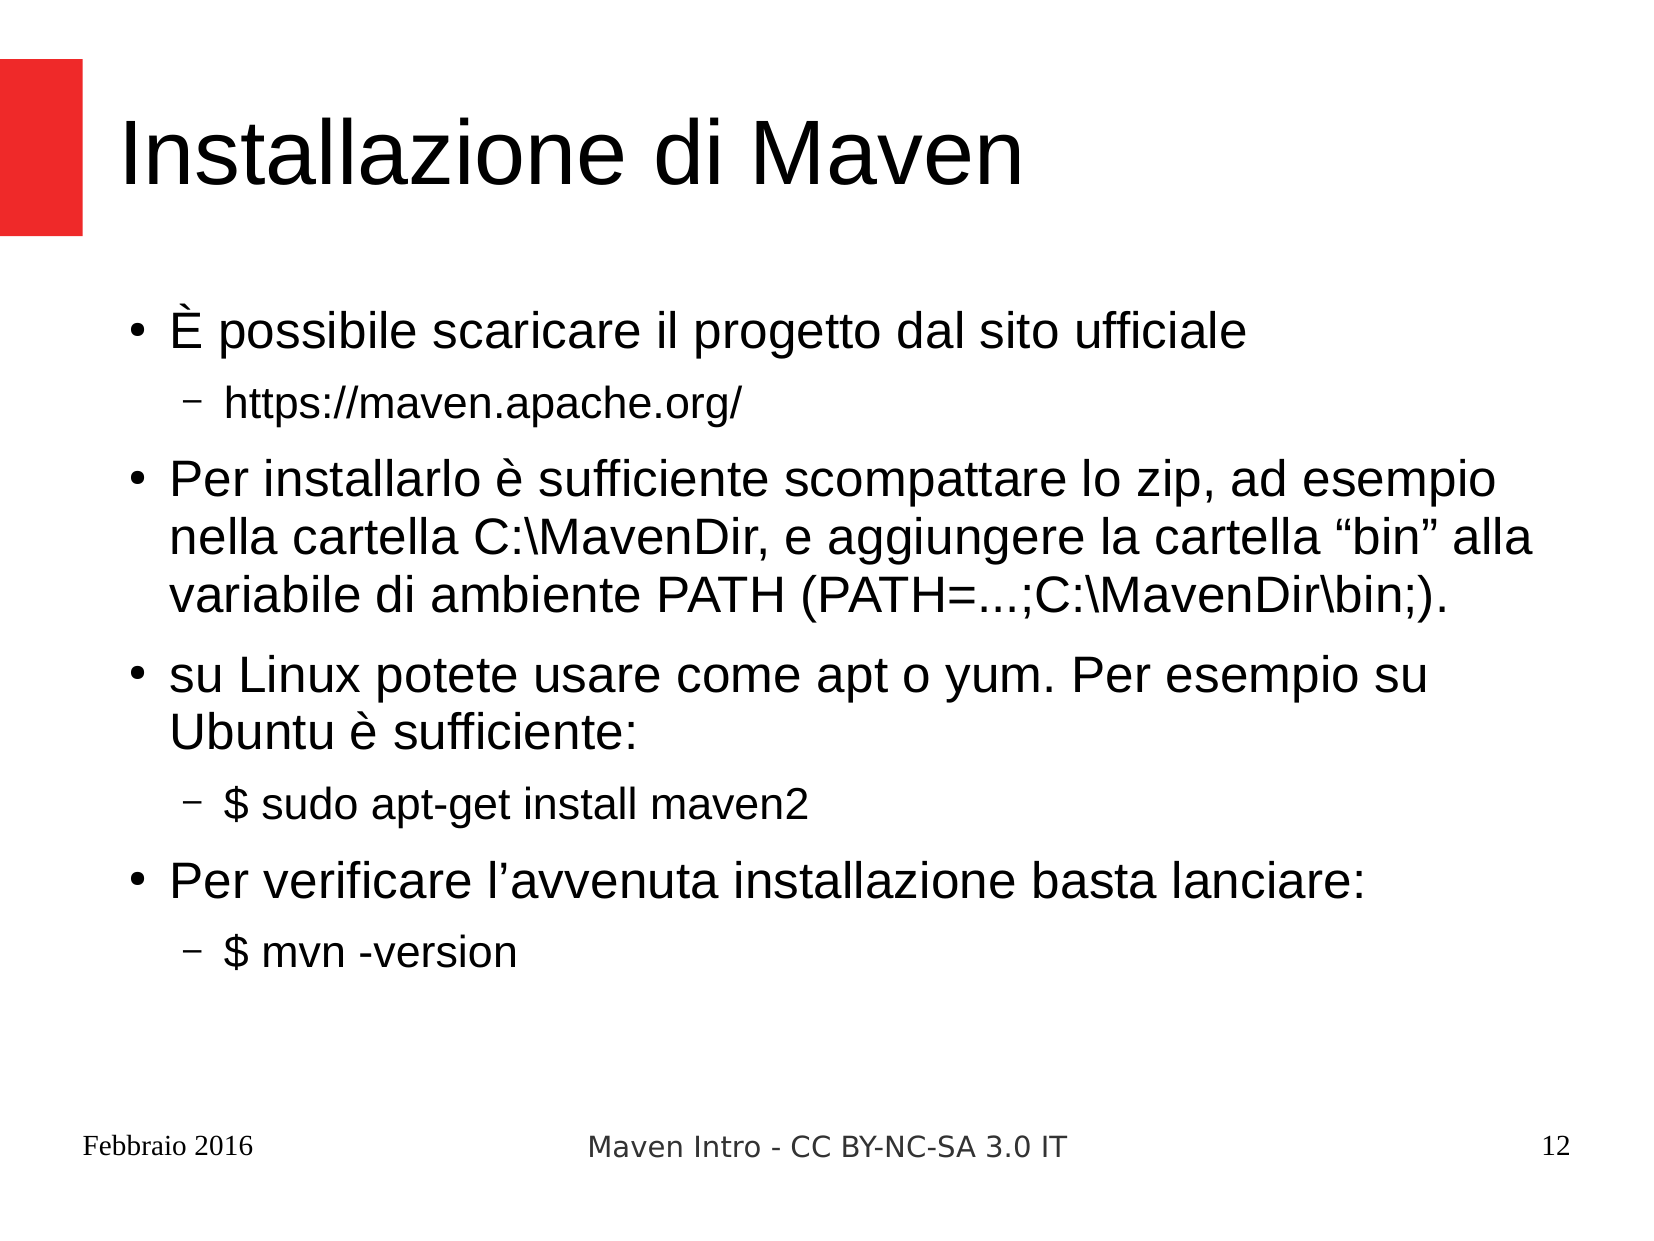

# Installazione di Maven
È possibile scaricare il progetto dal sito ufficiale
https://maven.apache.org/
Per installarlo è sufficiente scompattare lo zip, ad esempio nella cartella C:\MavenDir, e aggiungere la cartella “bin” alla variabile di ambiente PATH (PATH=...;C:\MavenDir\bin;).
su Linux potete usare come apt o yum. Per esempio su Ubuntu è sufficiente:
$ sudo apt-get install maven2
Per verificare l’avvenuta installazione basta lanciare:
$ mvn -version
Your Date Here
Your Footer Here
12